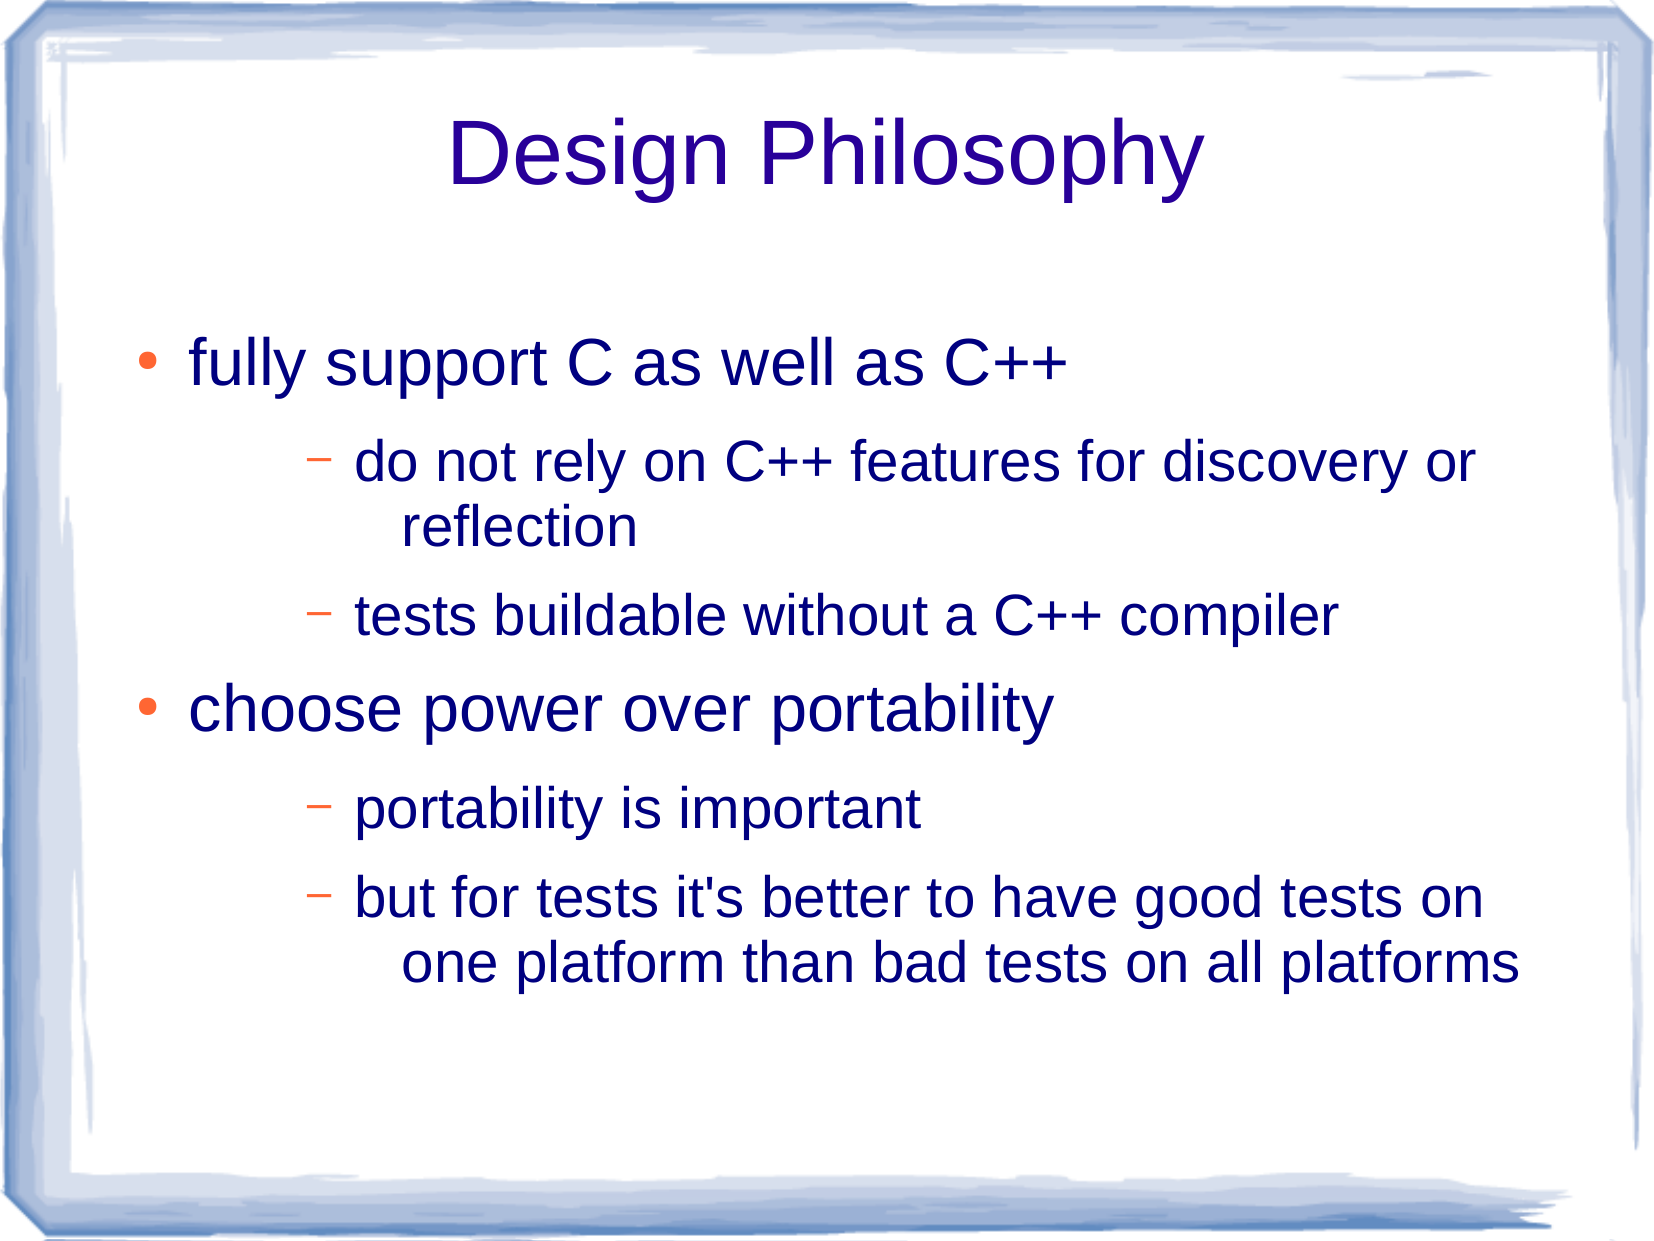

# Design Philosophy
fully support C as well as C++
do not rely on C++ features for discovery or reflection
tests buildable without a C++ compiler
choose power over portability
portability is important
but for tests it's better to have good tests on one platform than bad tests on all platforms